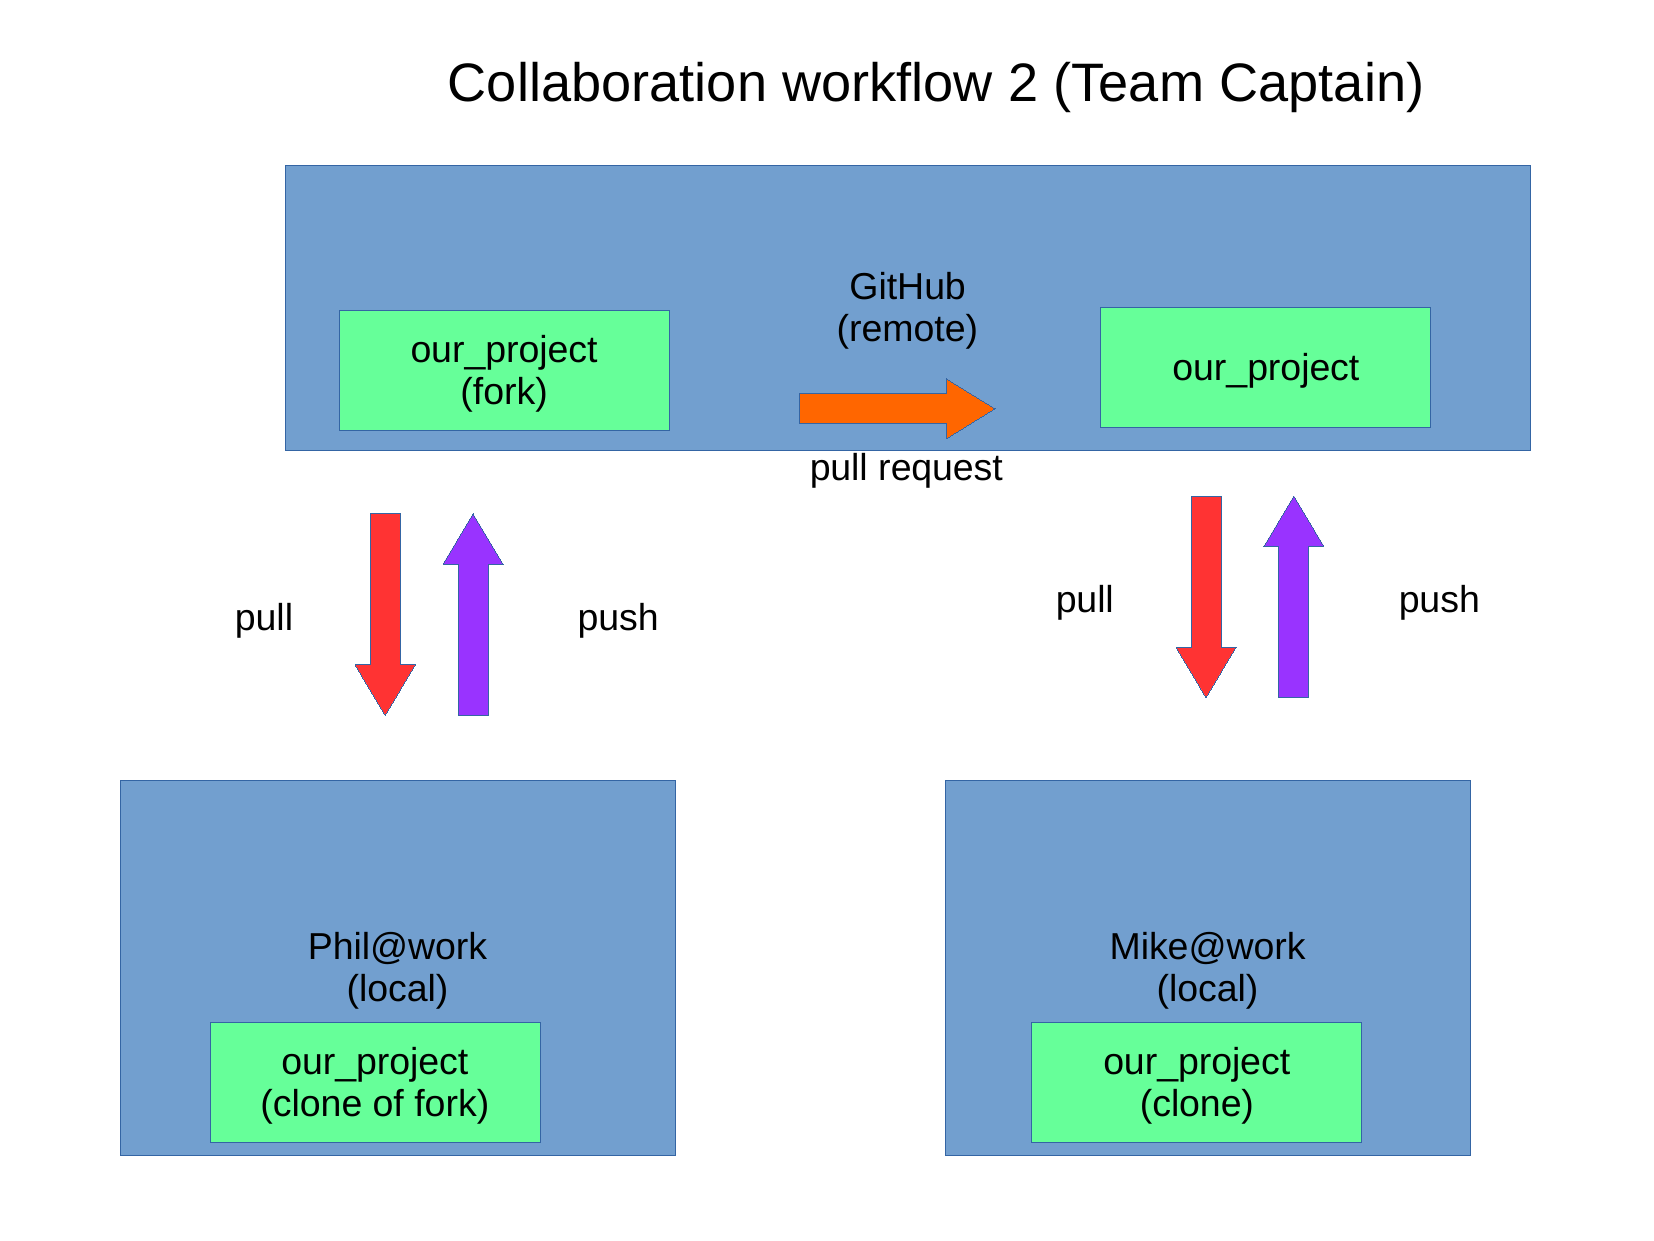

Collaboration workflow 2 (Team Captain)
GitHub
(remote)
our_project
our_project
(fork)
pull request
pull
push
pull
push
Phil@work
(local)
Mike@work
(local)
our_project
(clone of fork)
our_project
(clone)